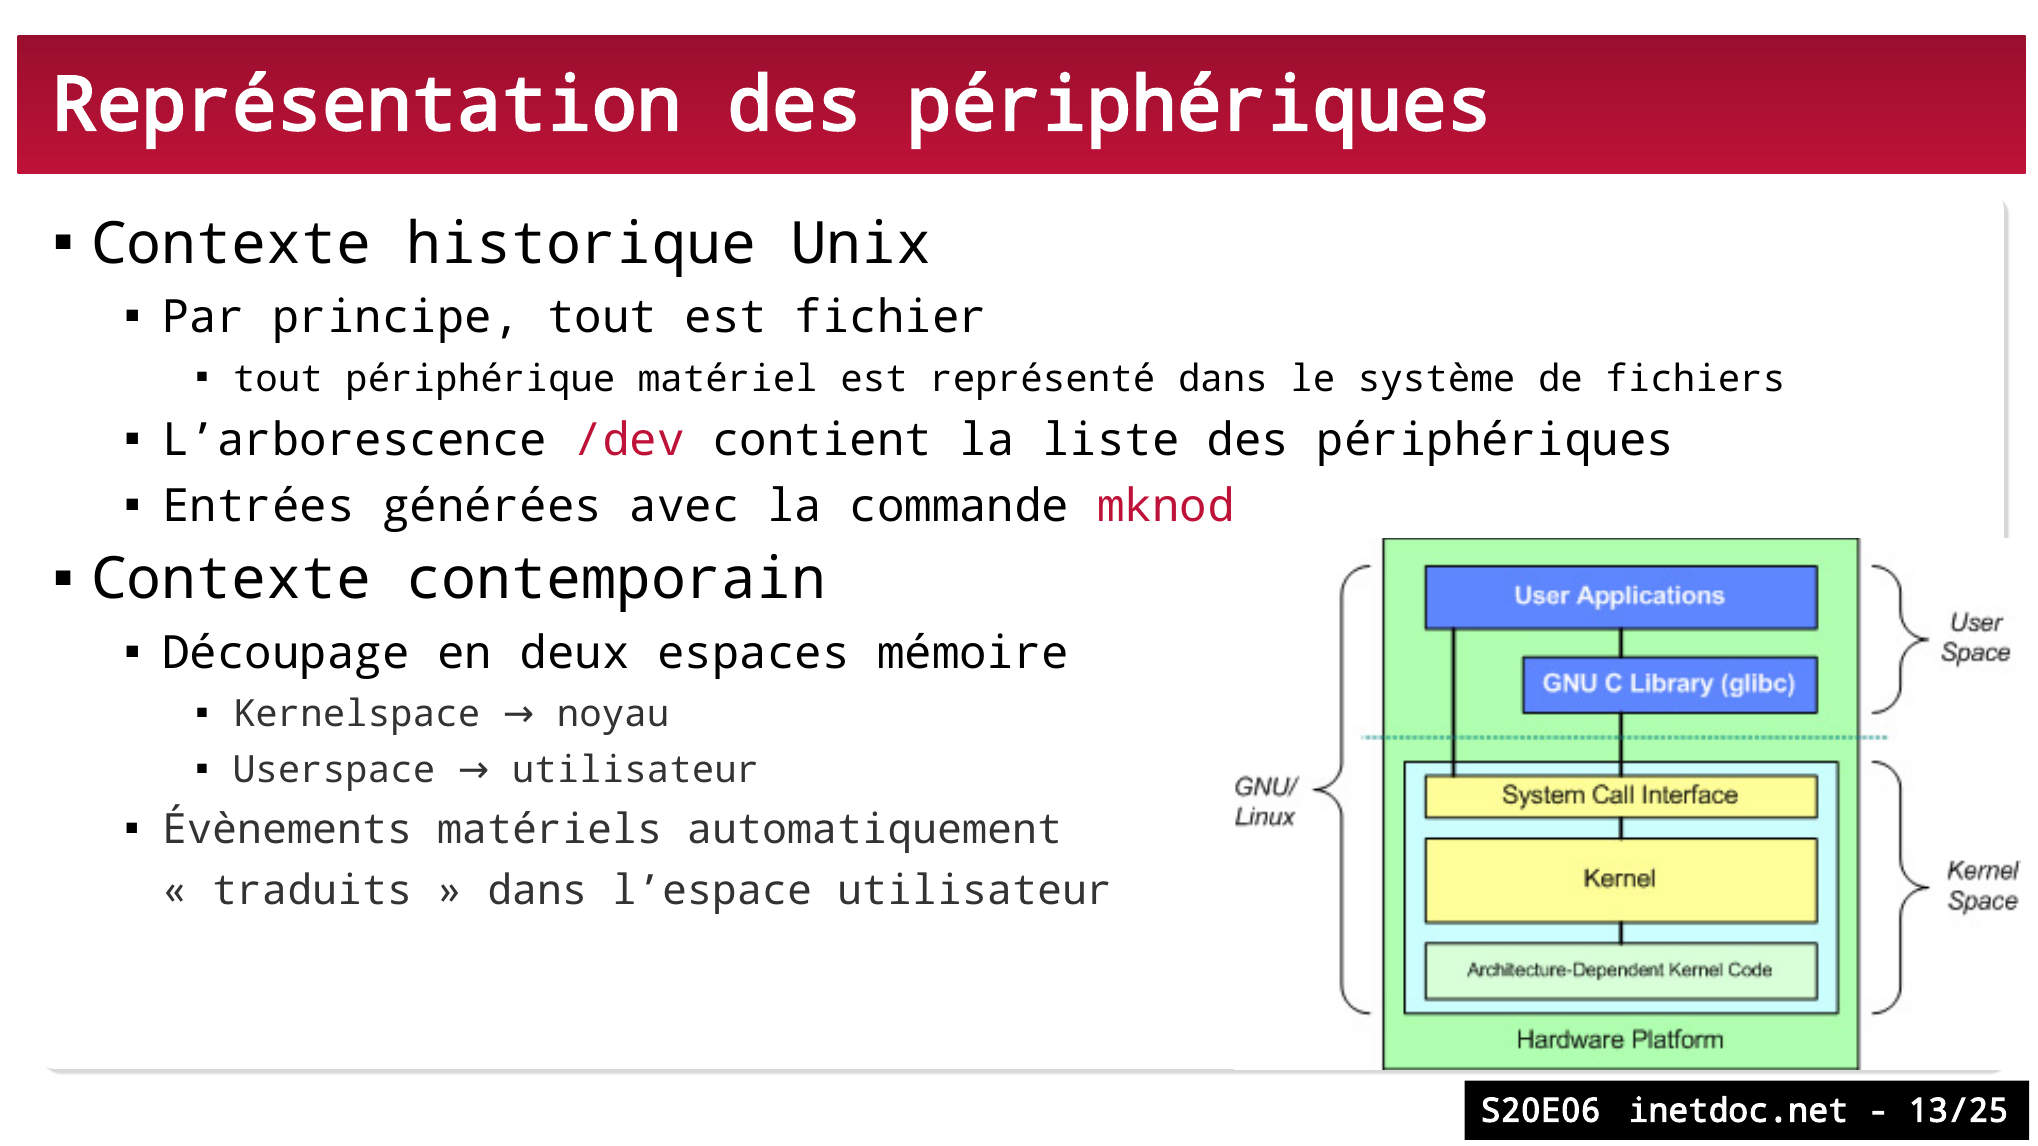

Représentation des périphériques
Contexte historique Unix
Par principe, tout est fichier
tout périphérique matériel est représenté dans le système de fichiers
L’arborescence /dev contient la liste des périphériques
Entrées générées avec la commande mknod
Contexte contemporain
Découpage en deux espaces mémoire
Kernelspace → noyau
Userspace → utilisateur
Évènements matériels automatiquement
« traduits » dans l’espace utilisateur
S20E06	inetdoc.net - /25